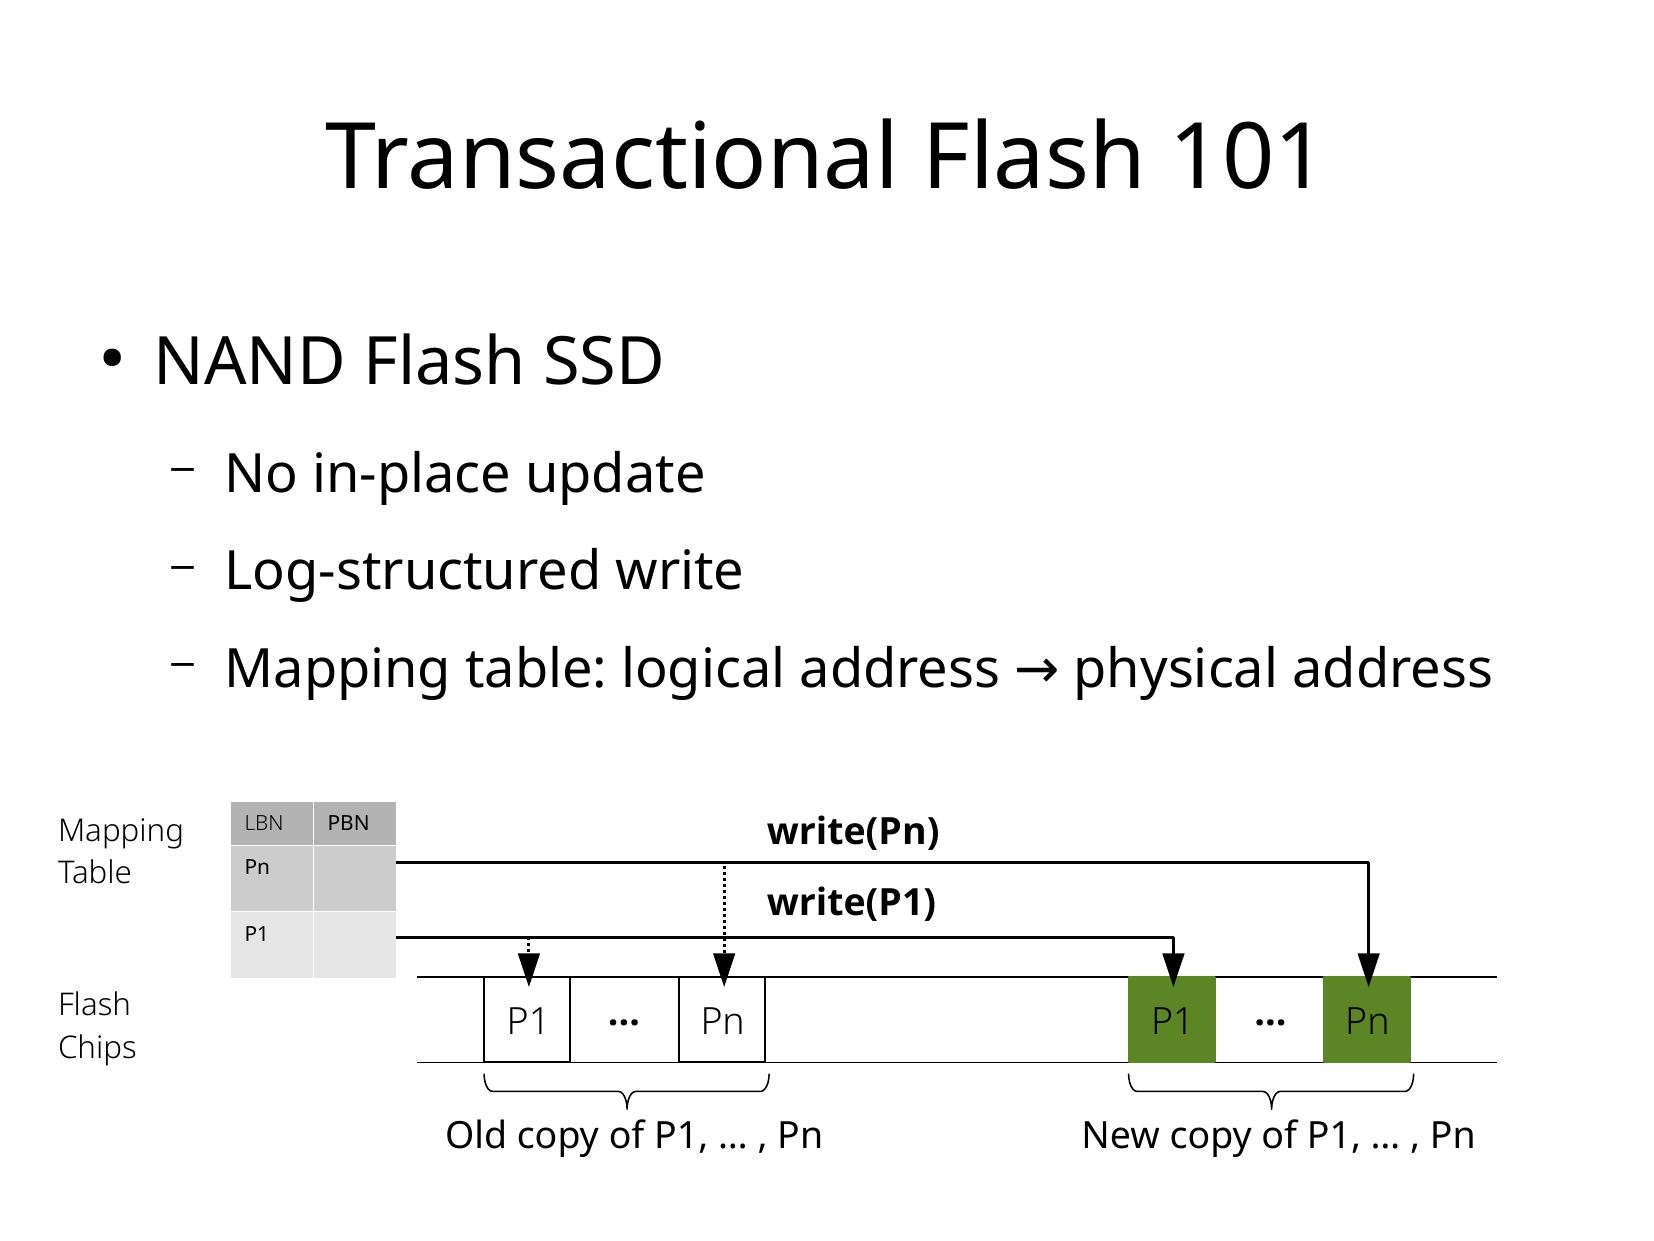

# Transactional Flash 101
NAND Flash SSD
No in-place update
Log-structured write
Mapping table: logical address → physical address
write(Pn)
Mapping
Table
| LBN | PBN |
| --- | --- |
| Pn | |
| P1 | |
write(P1)
Flash
Chips
P1
Pn
...
...
P1
Pn
Old copy of P1, … , Pn
New copy of P1, … , Pn